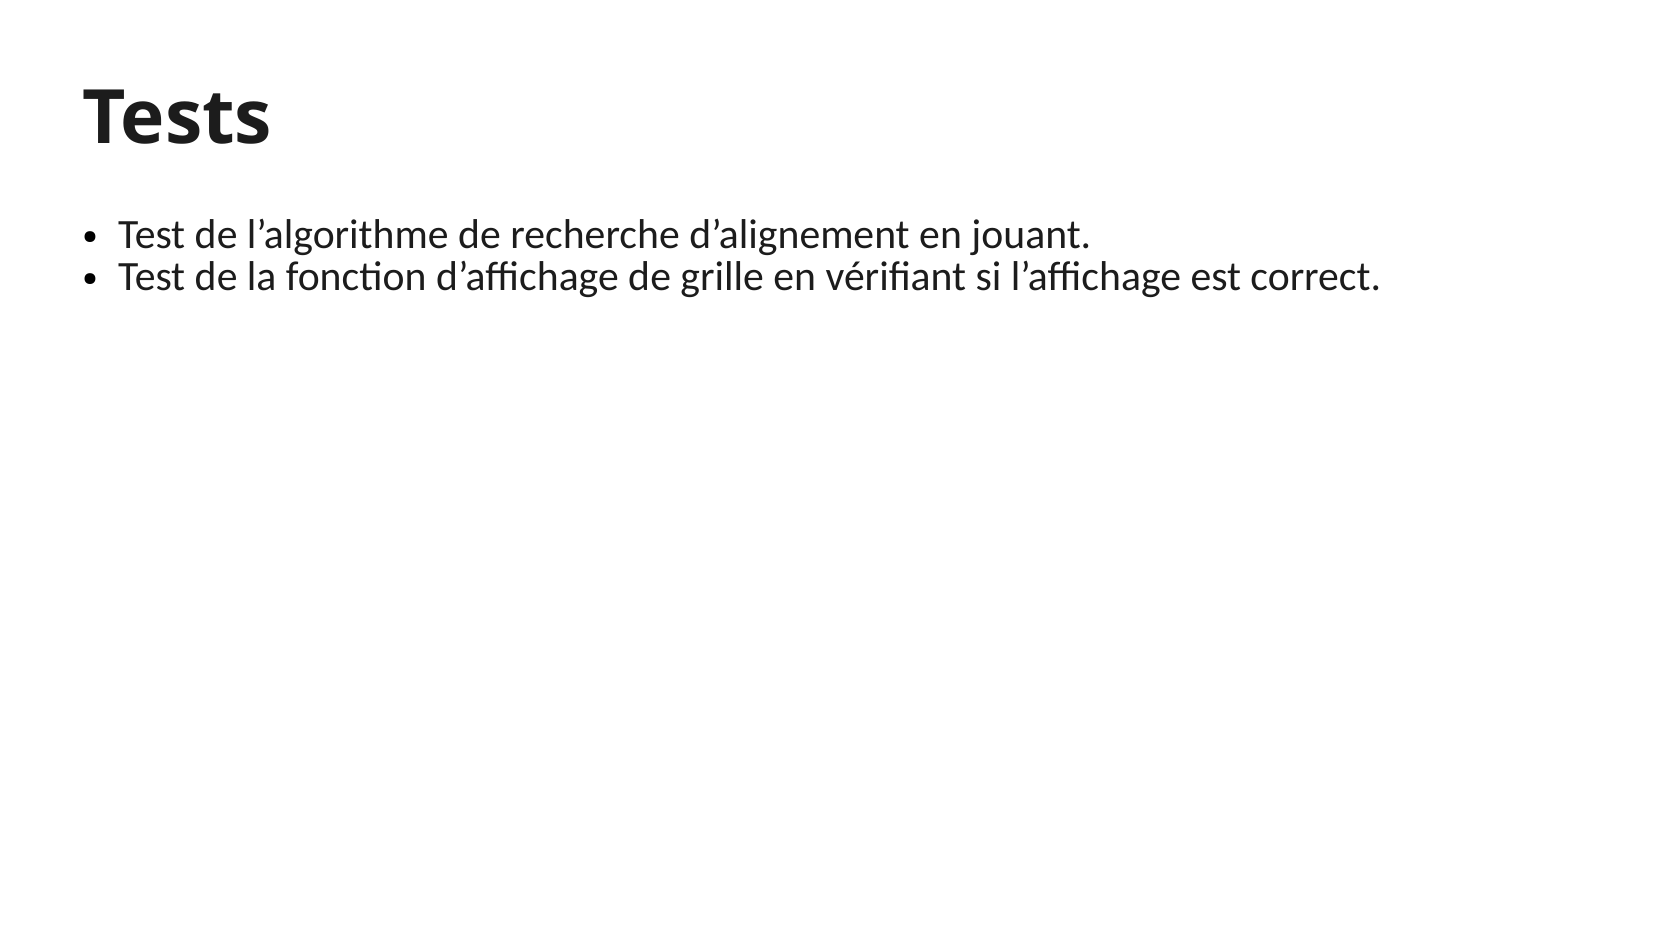

# Tests
Test de l’algorithme de recherche d’alignement en jouant.
Test de la fonction d’affichage de grille en vérifiant si l’affichage est correct.